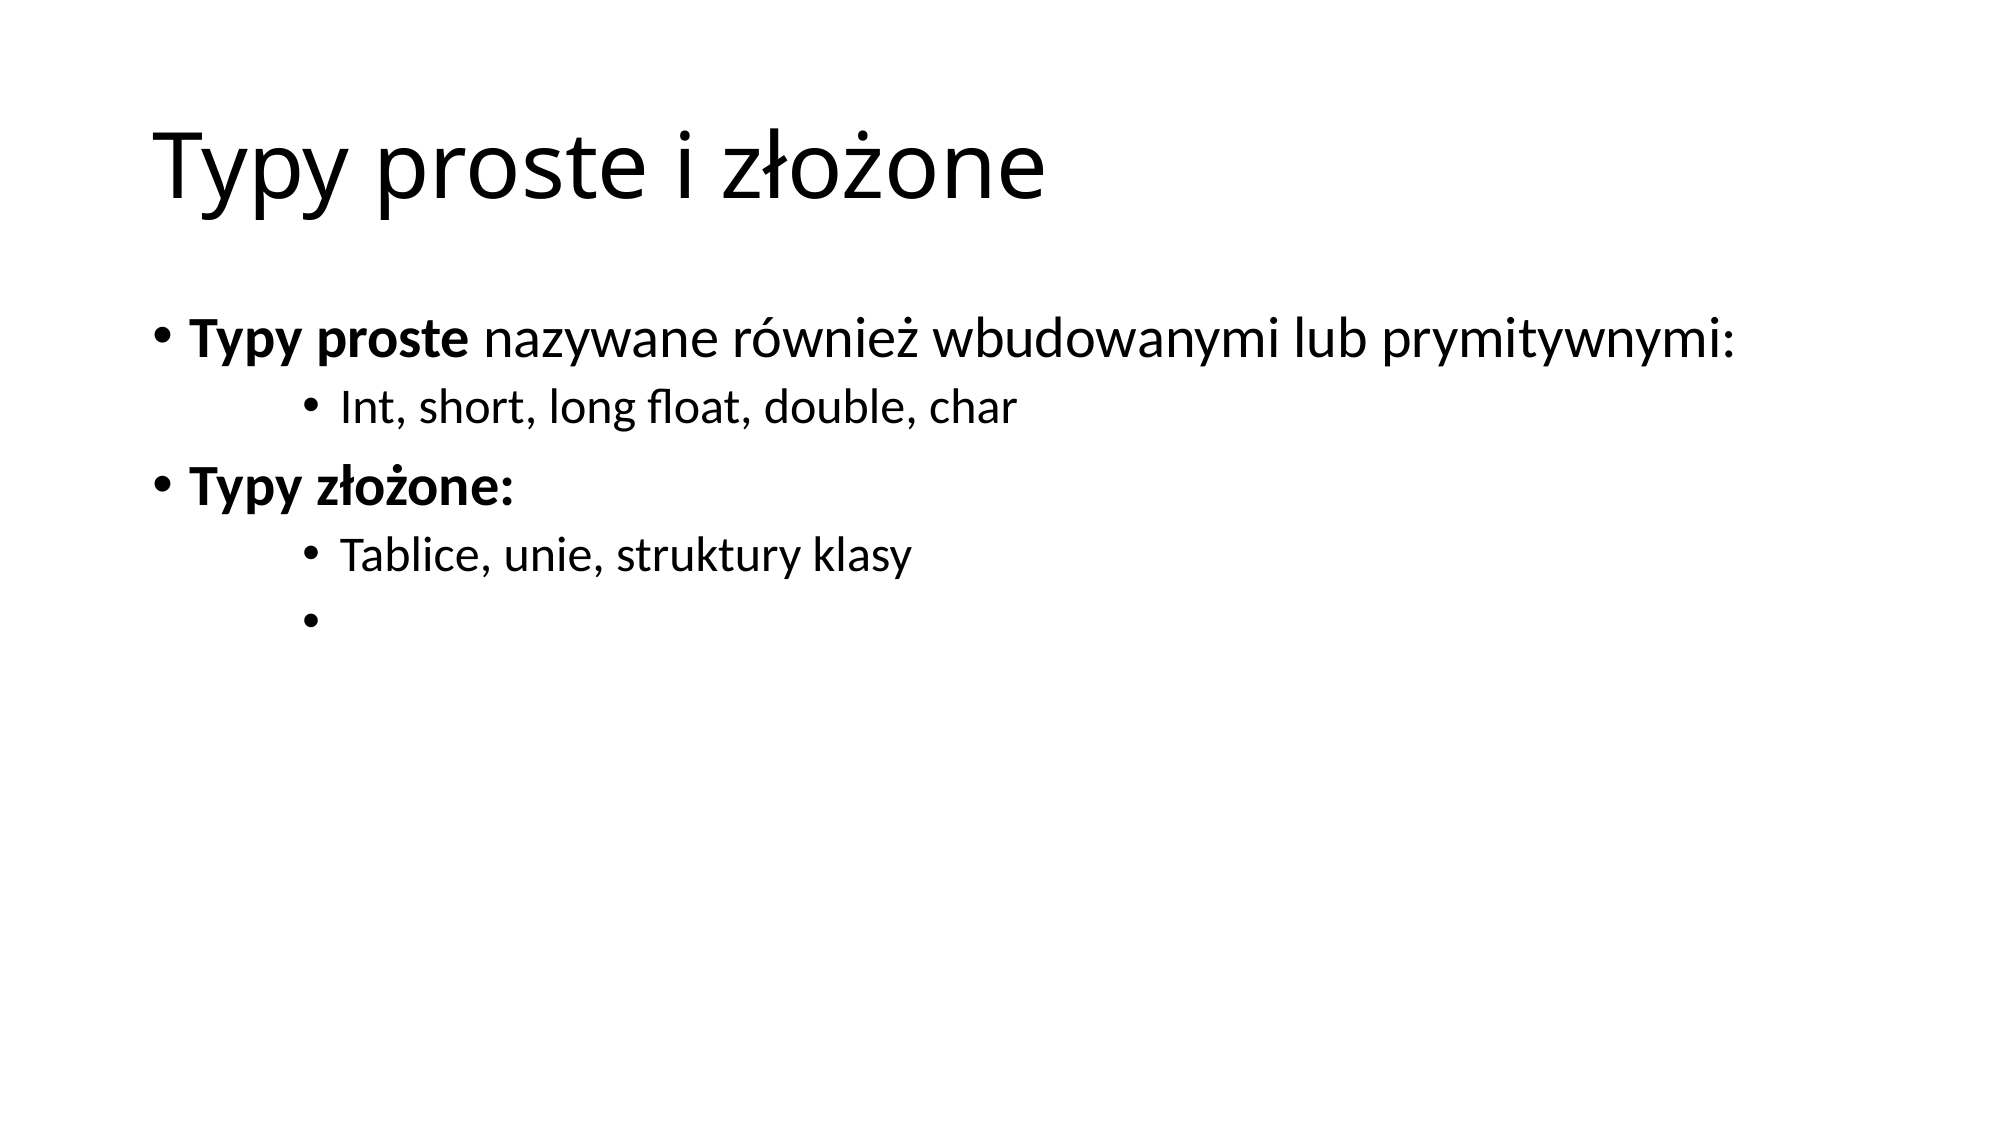

# Typy proste i złożone
Typy proste nazywane również wbudowanymi lub prymitywnymi:
Int, short, long float, double, char
Typy złożone:
Tablice, unie, struktury klasy